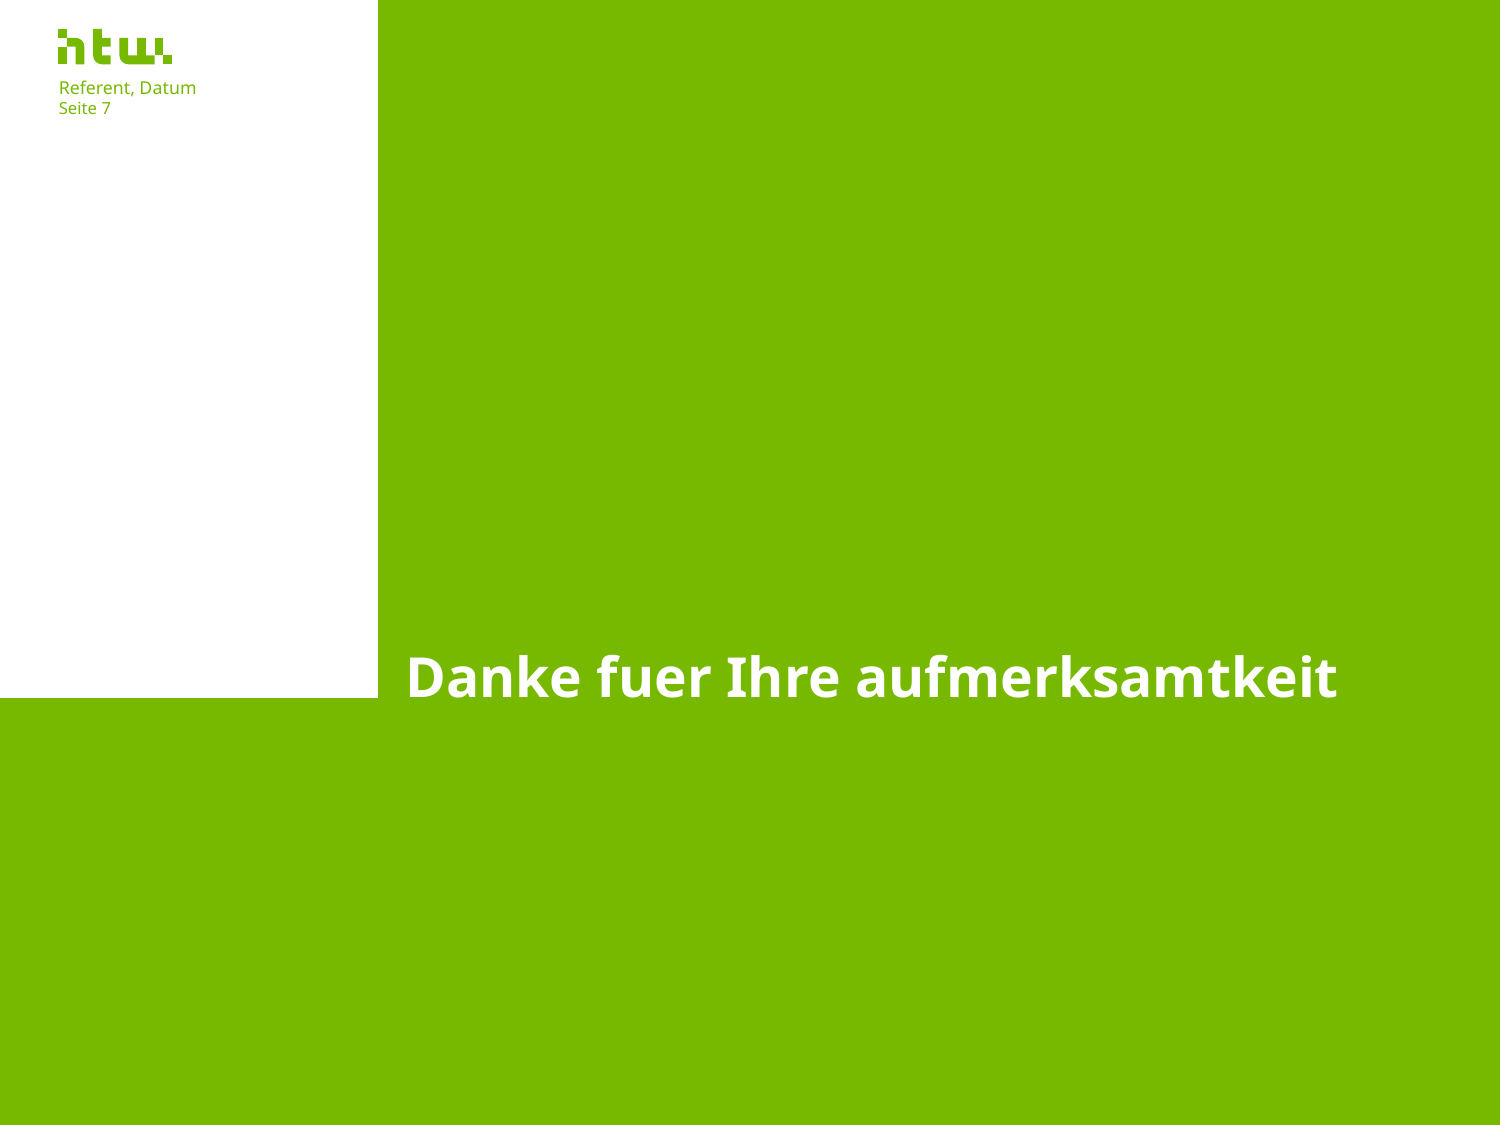

Referent, Datum
# Danke fuer Ihre aufmerksamtkeit